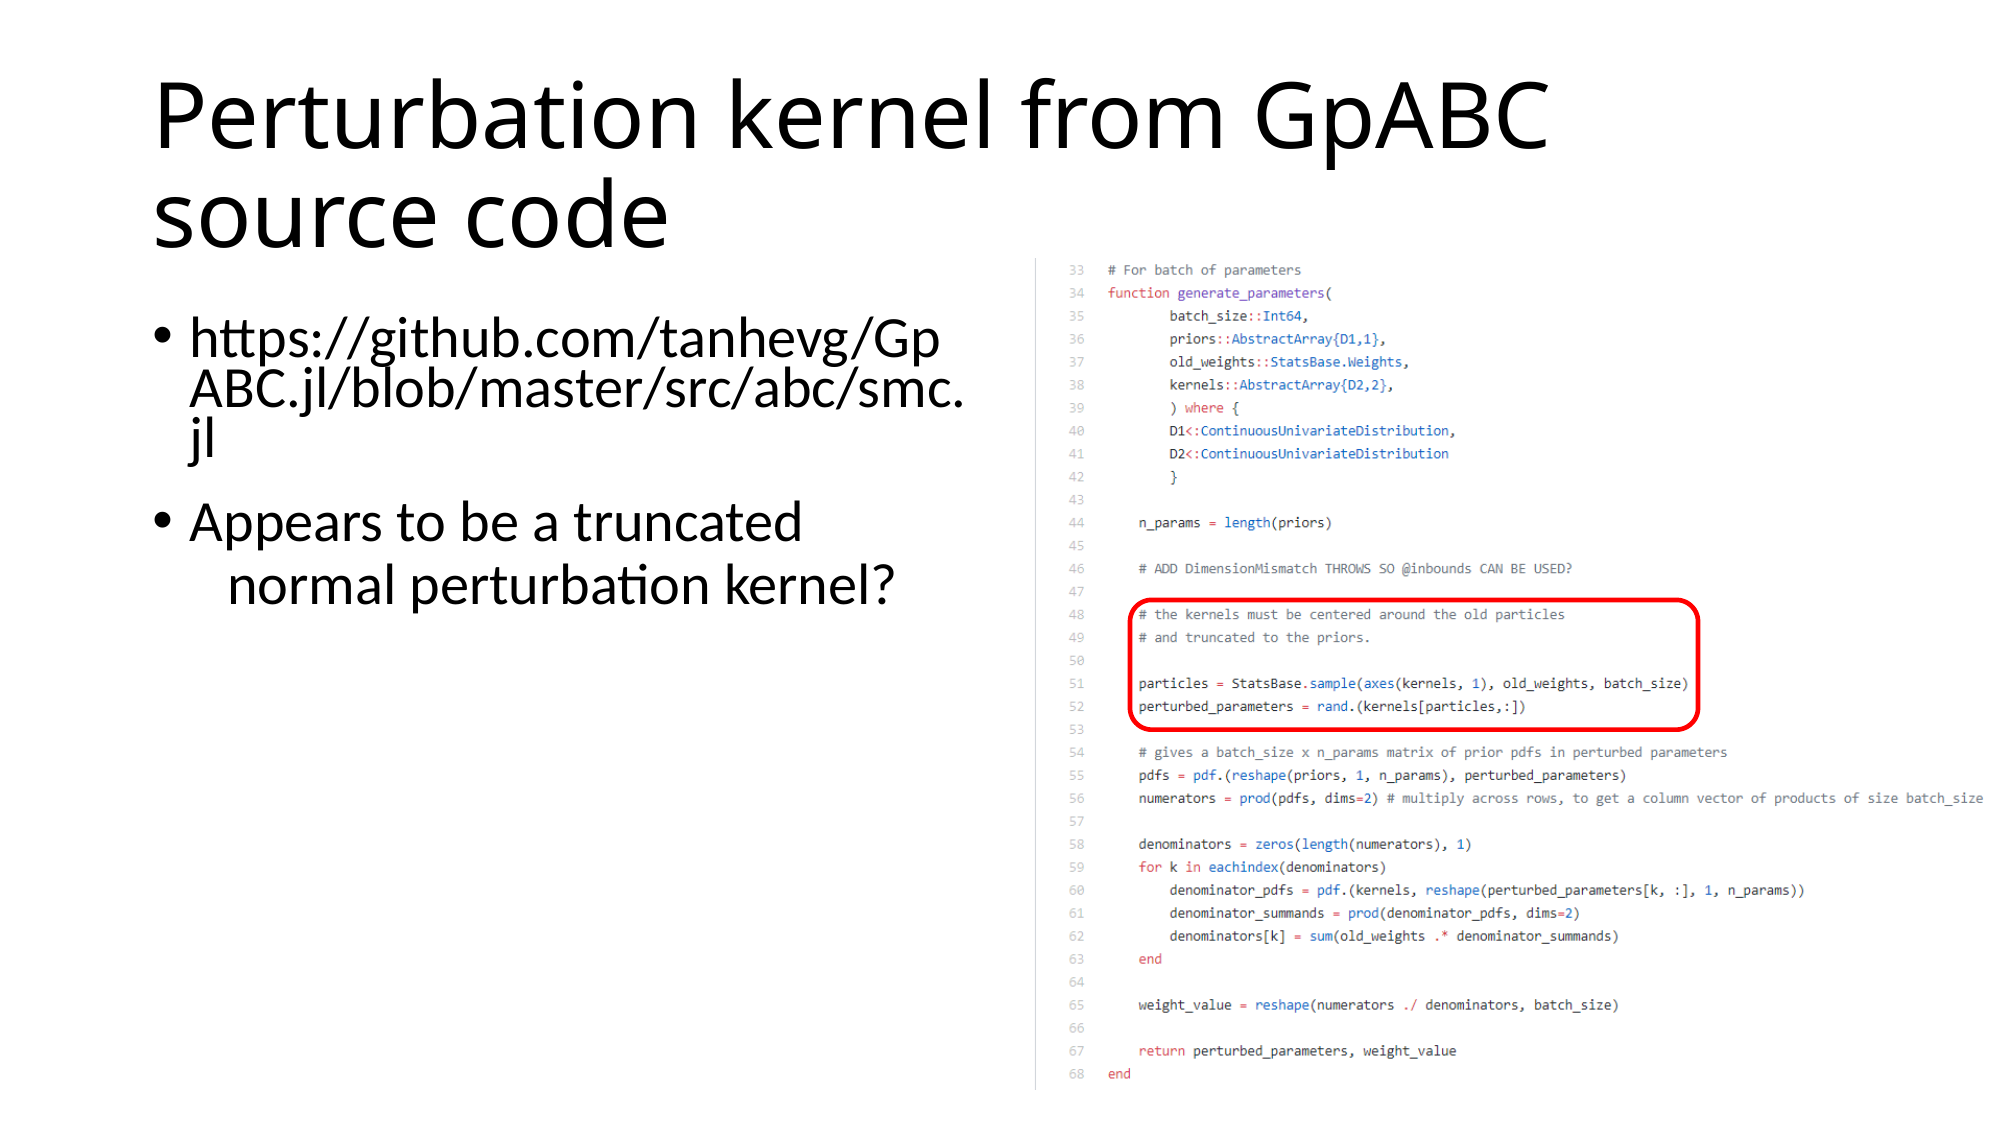

# Perturbation kernel from GpABC source code
https://github.com/tanhevg/GpABC.jl/blob/master/src/abc/smc.jl
Appears to be a truncated normal perturbation kernel?